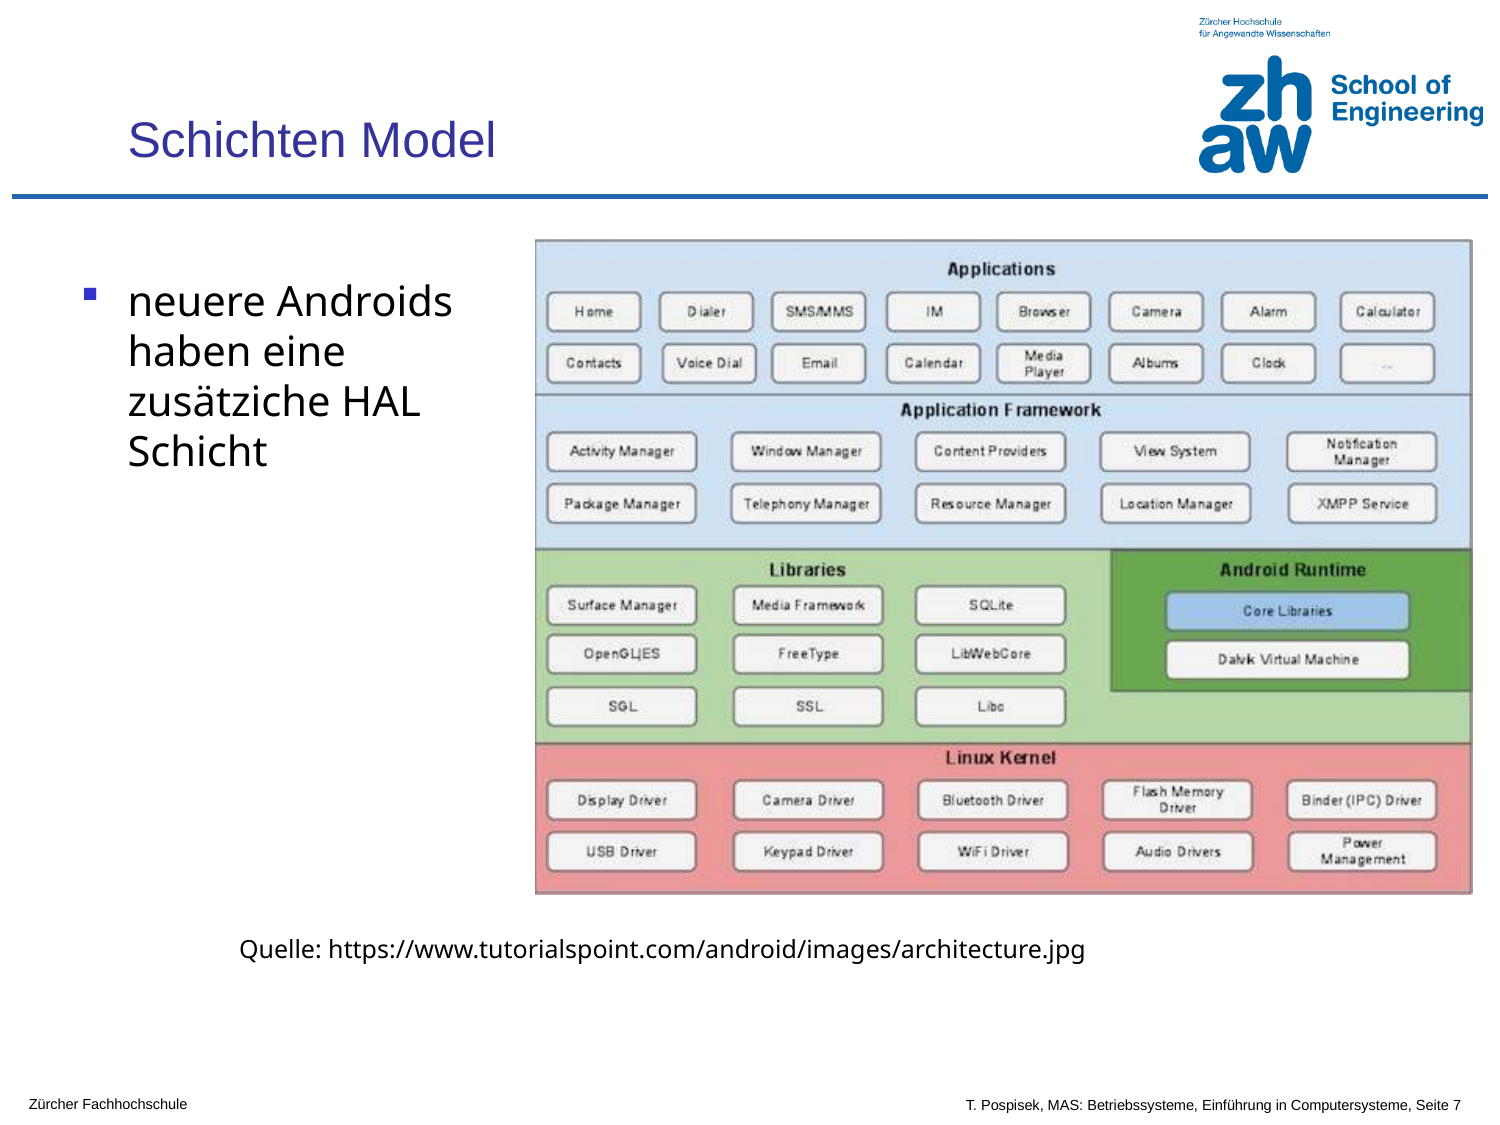

# Schichten Model
neuere Androids haben eine zusätziche HAL Schicht
Quelle: https://www.tutorialspoint.com/android/images/architecture.jpg